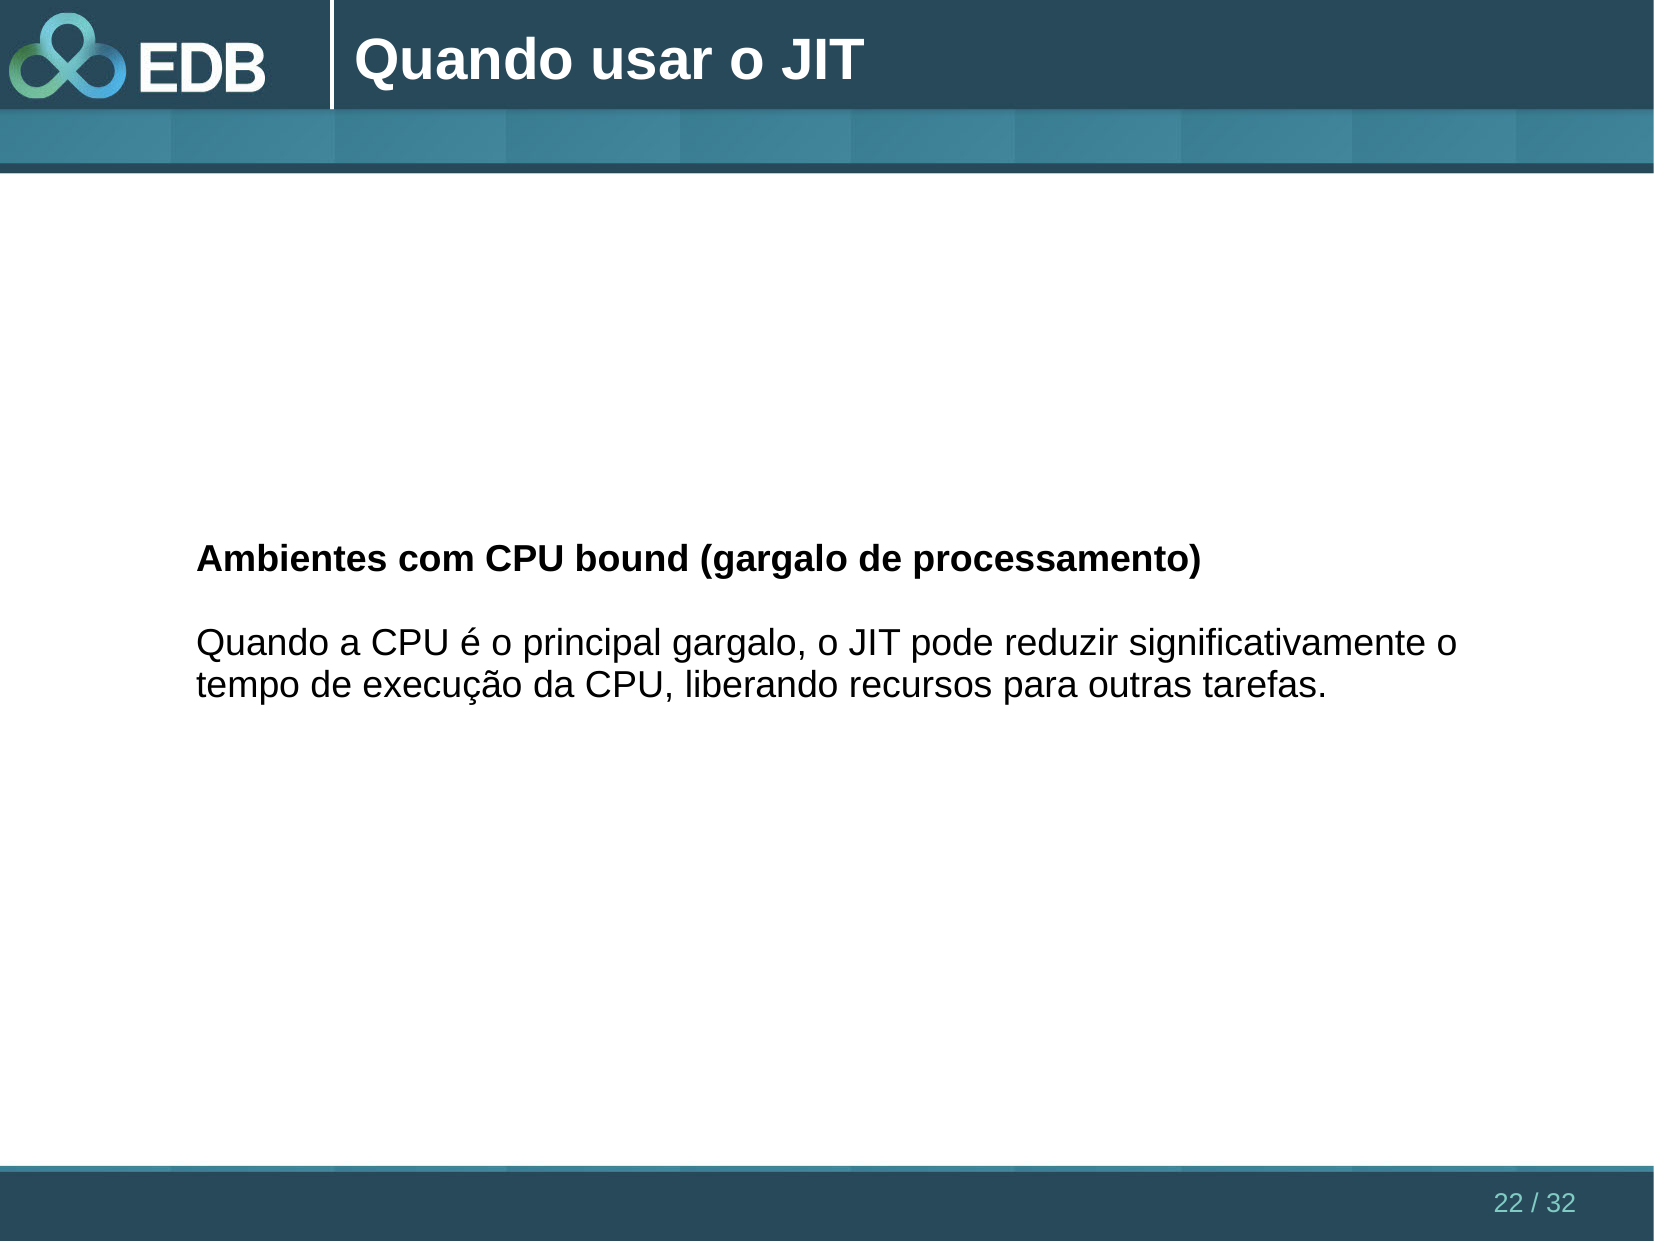

# Quando usar o JIT
Ambientes com CPU bound (gargalo de processamento)
Quando a CPU é o principal gargalo, o JIT pode reduzir significativamente o
tempo de execução da CPU, liberando recursos para outras tarefas.